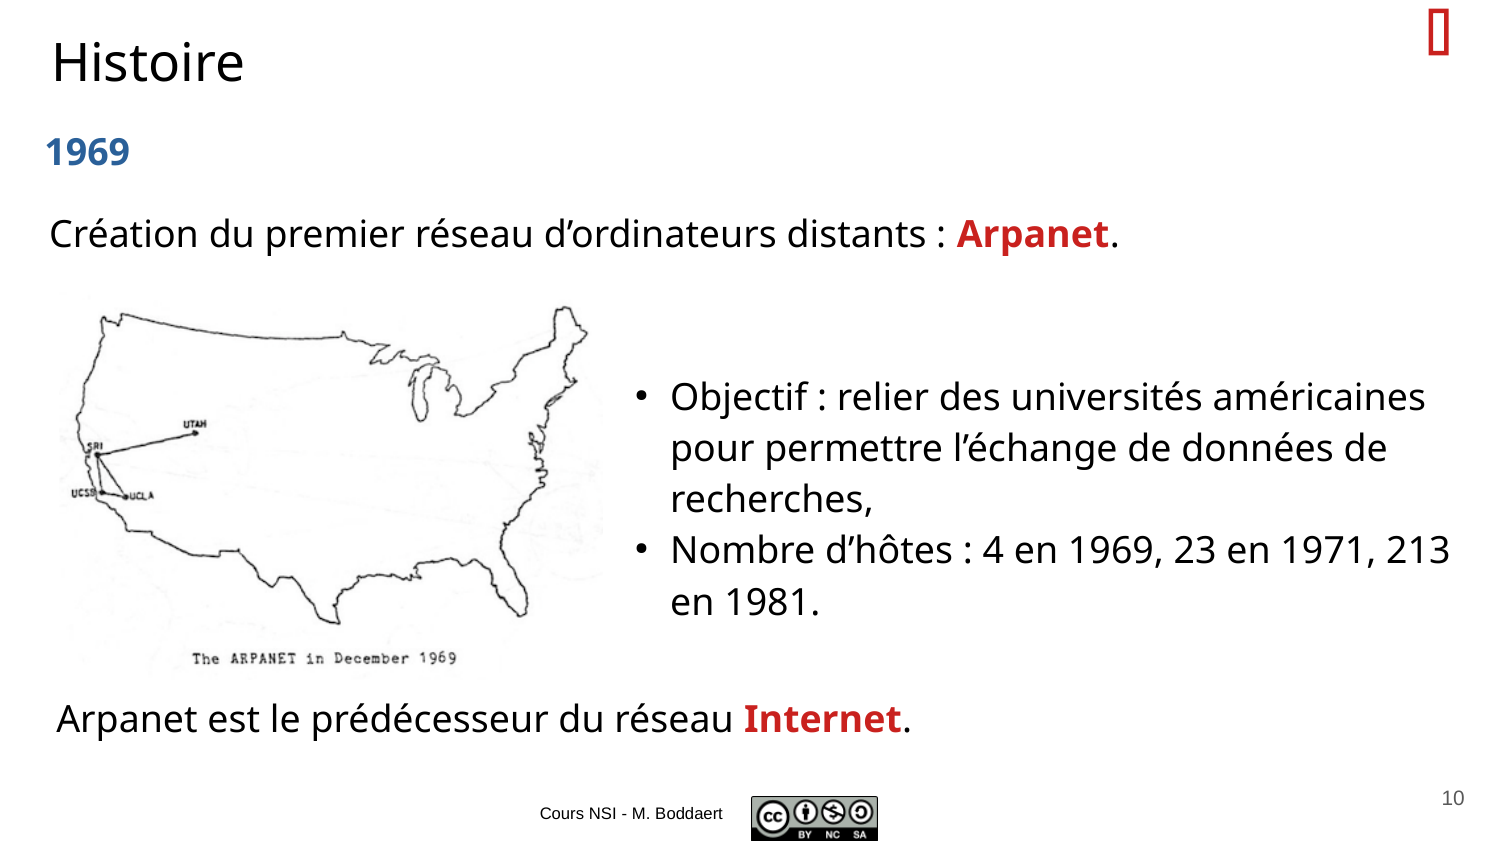


# Histoire
1969
Création du premier réseau d’ordinateurs distants : Arpanet.
Objectif : relier des universités américaines pour permettre l’échange de données de recherches,
Nombre d’hôtes : 4 en 1969, 23 en 1971, 213 en 1981.
Arpanet est le prédécesseur du réseau Internet.